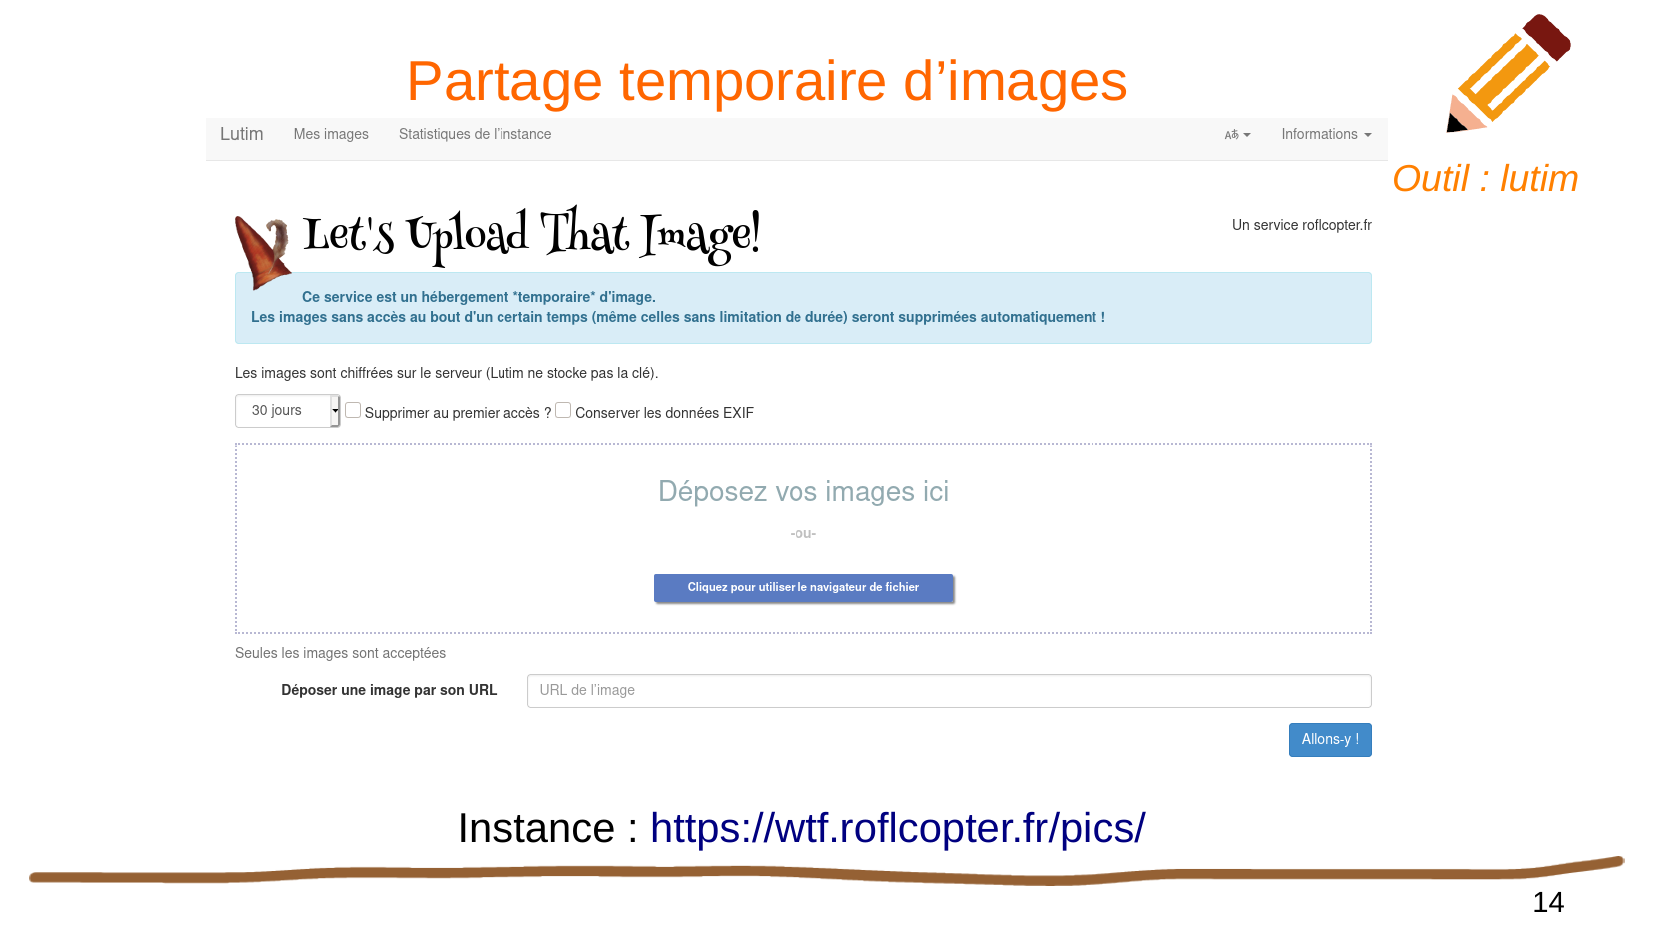

# Partage temporaire d’images
Outil : lutim
Instance : https://wtf.roflcopter.fr/pics/
14